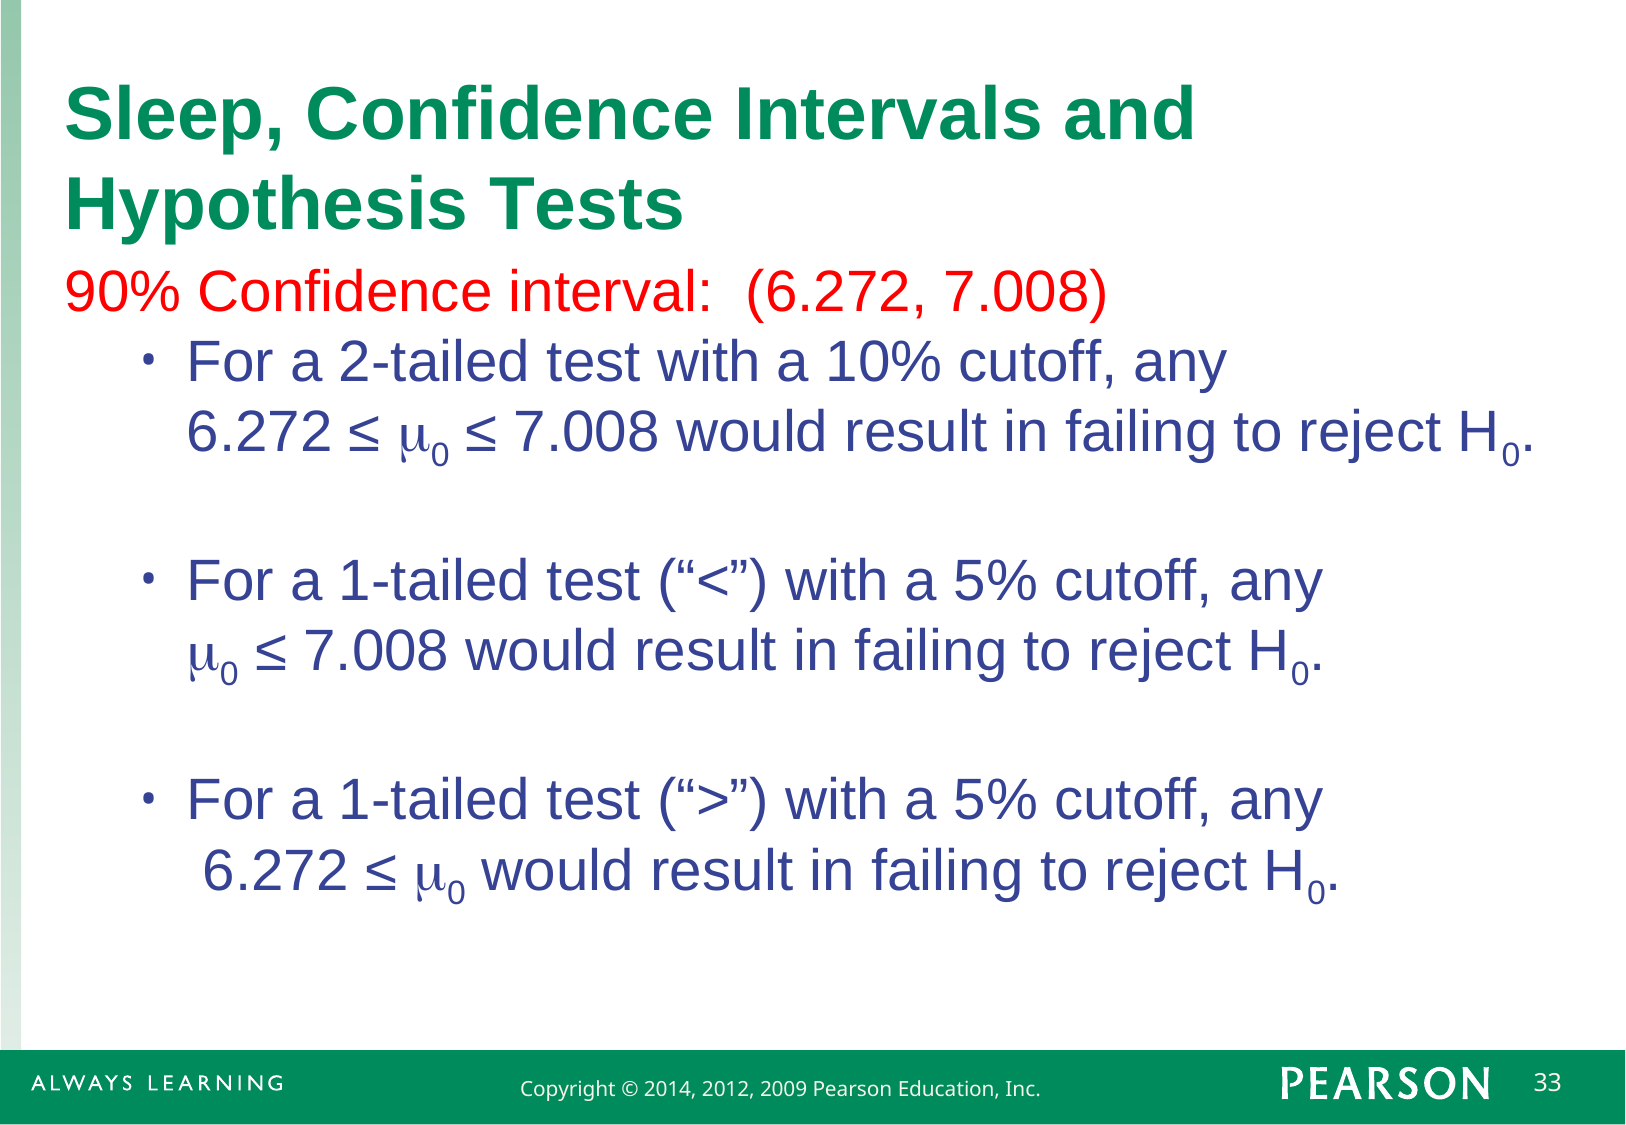

# Sleep, Confidence Intervals and Hypothesis Tests
90% Confidence interval: (6.272, 7.008)
For a 2-tailed test with a 10% cutoff, any
6.272 ≤ 0 ≤ 7.008 would result in failing to reject H0.
For a 1-tailed test (“<”) with a 5% cutoff, any
0 ≤ 7.008 would result in failing to reject H0.
For a 1-tailed test (“>”) with a 5% cutoff, any
 6.272 ≤ 0 would result in failing to reject H0.